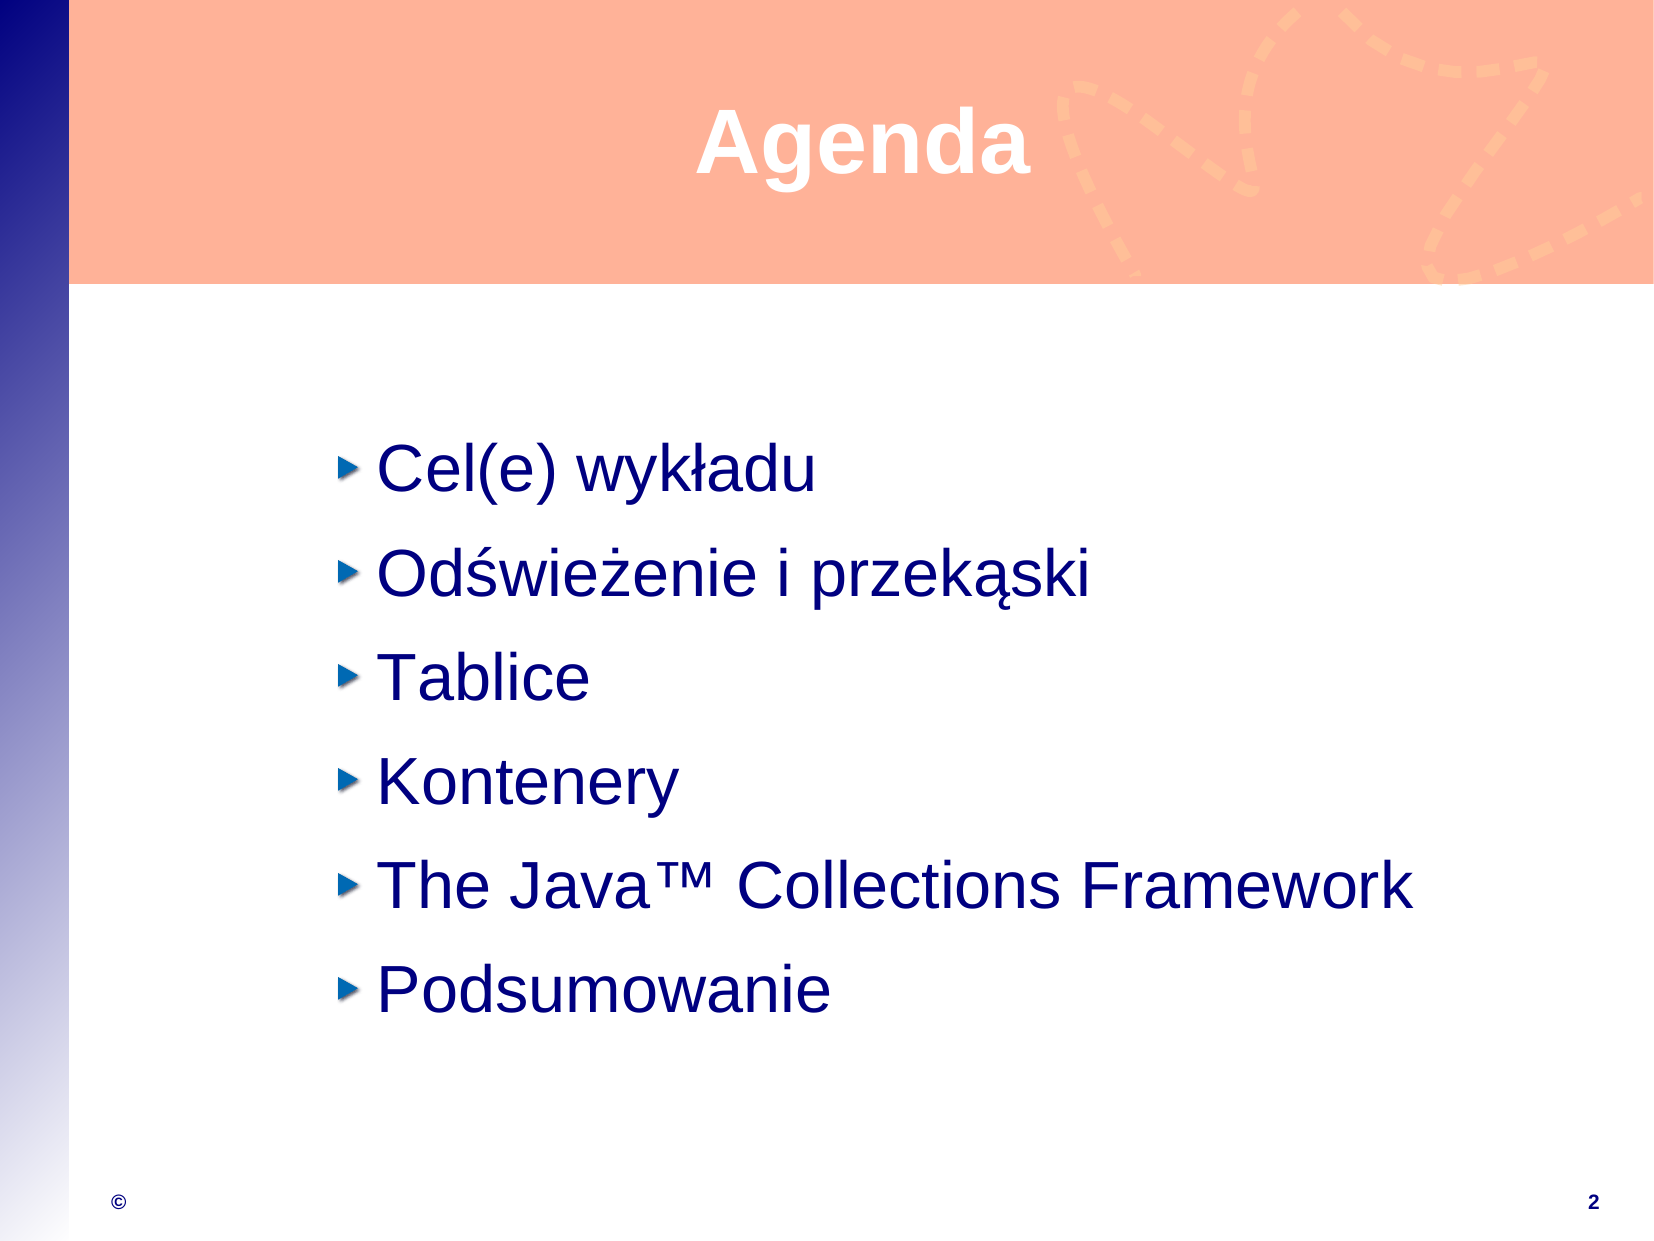

# Agenda
Cel(e) wykładu
Odświeżenie i przekąski
Tablice
Kontenery
The Java™ Collections Framework
Podsumowanie